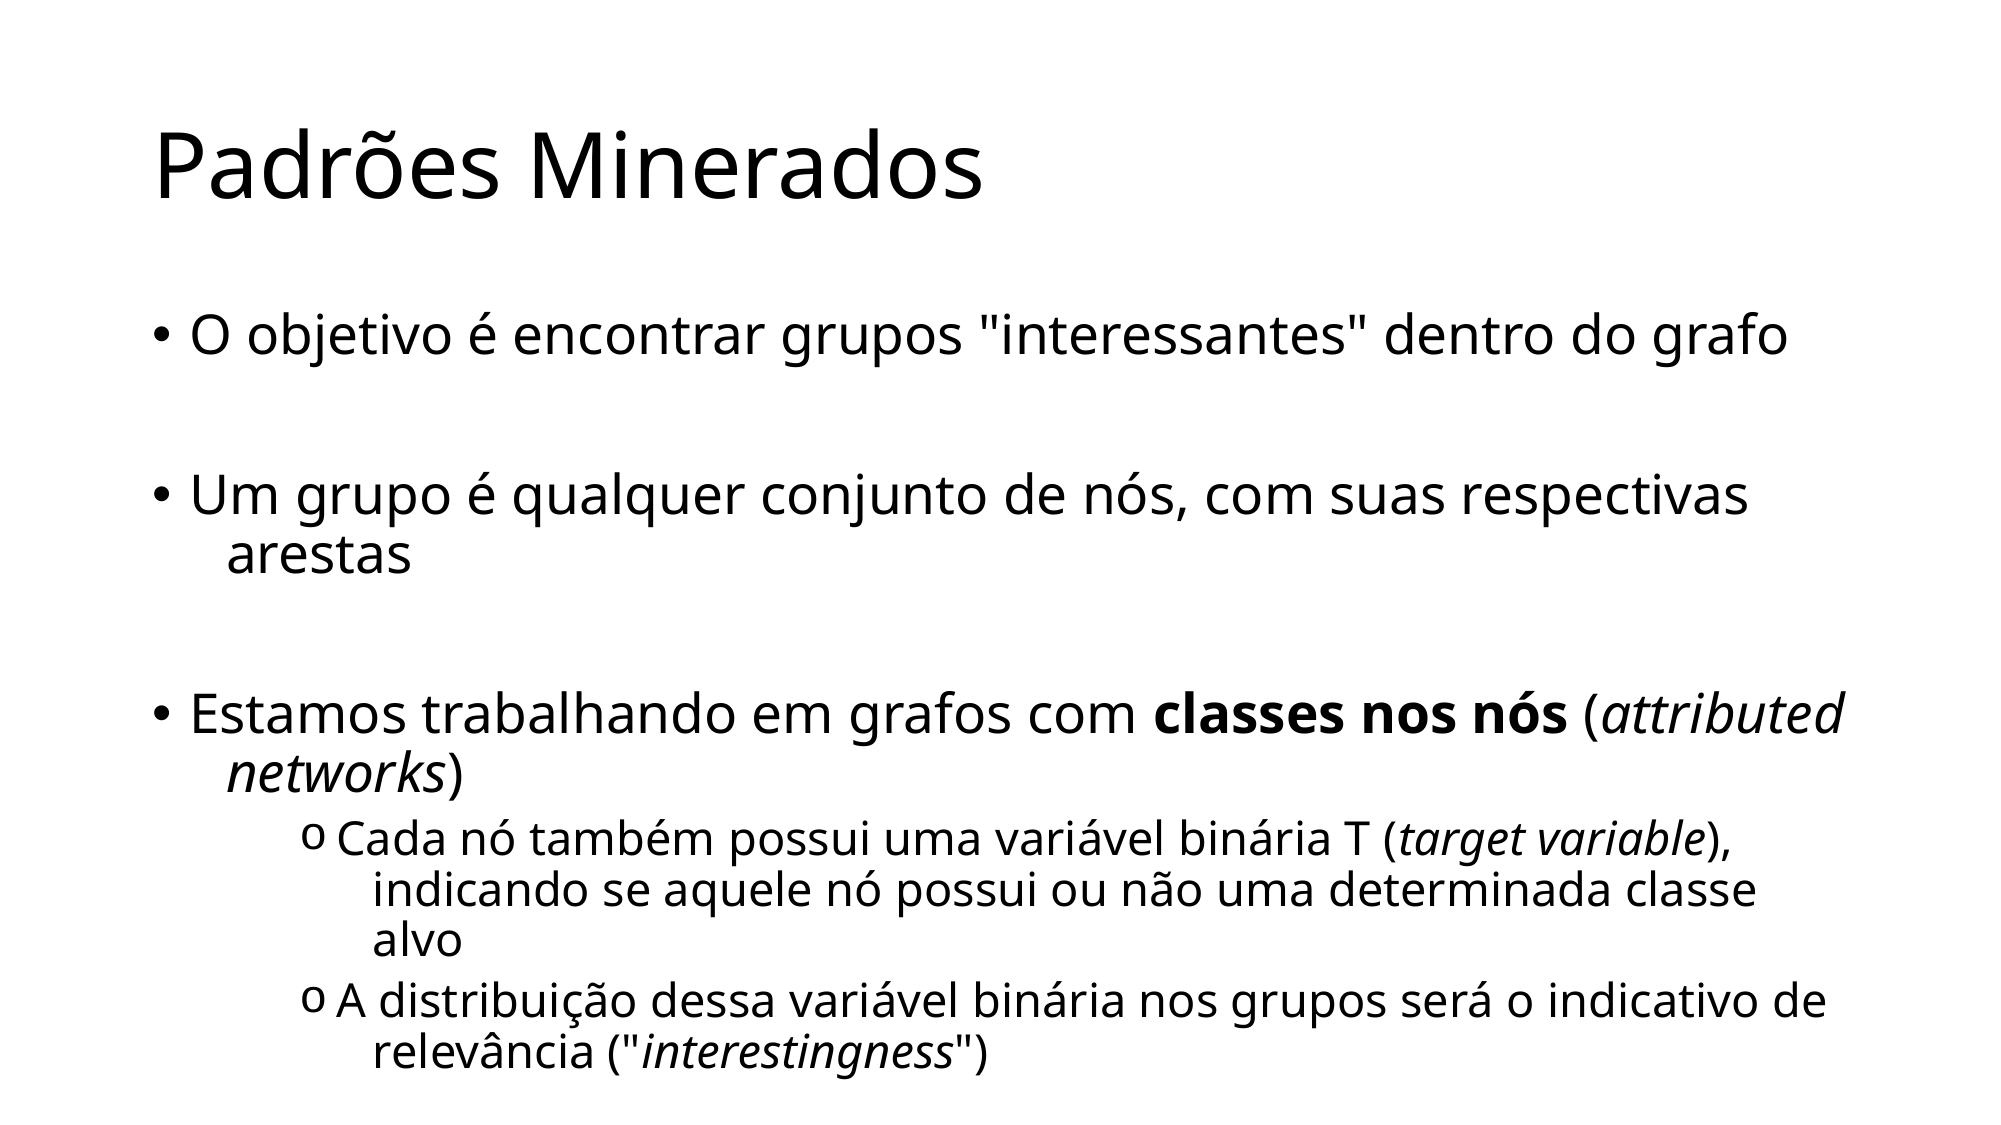

# Padrões Minerados
O objetivo é encontrar grupos "interessantes" dentro do grafo
Um grupo é qualquer conjunto de nós, com suas respectivas arestas
Estamos trabalhando em grafos com classes nos nós (attributed networks)
Cada nó também possui uma variável binária T (target variable), indicando se aquele nó possui ou não uma determinada classe alvo
A distribuição dessa variável binária nos grupos será o indicativo de relevância ("interestingness")